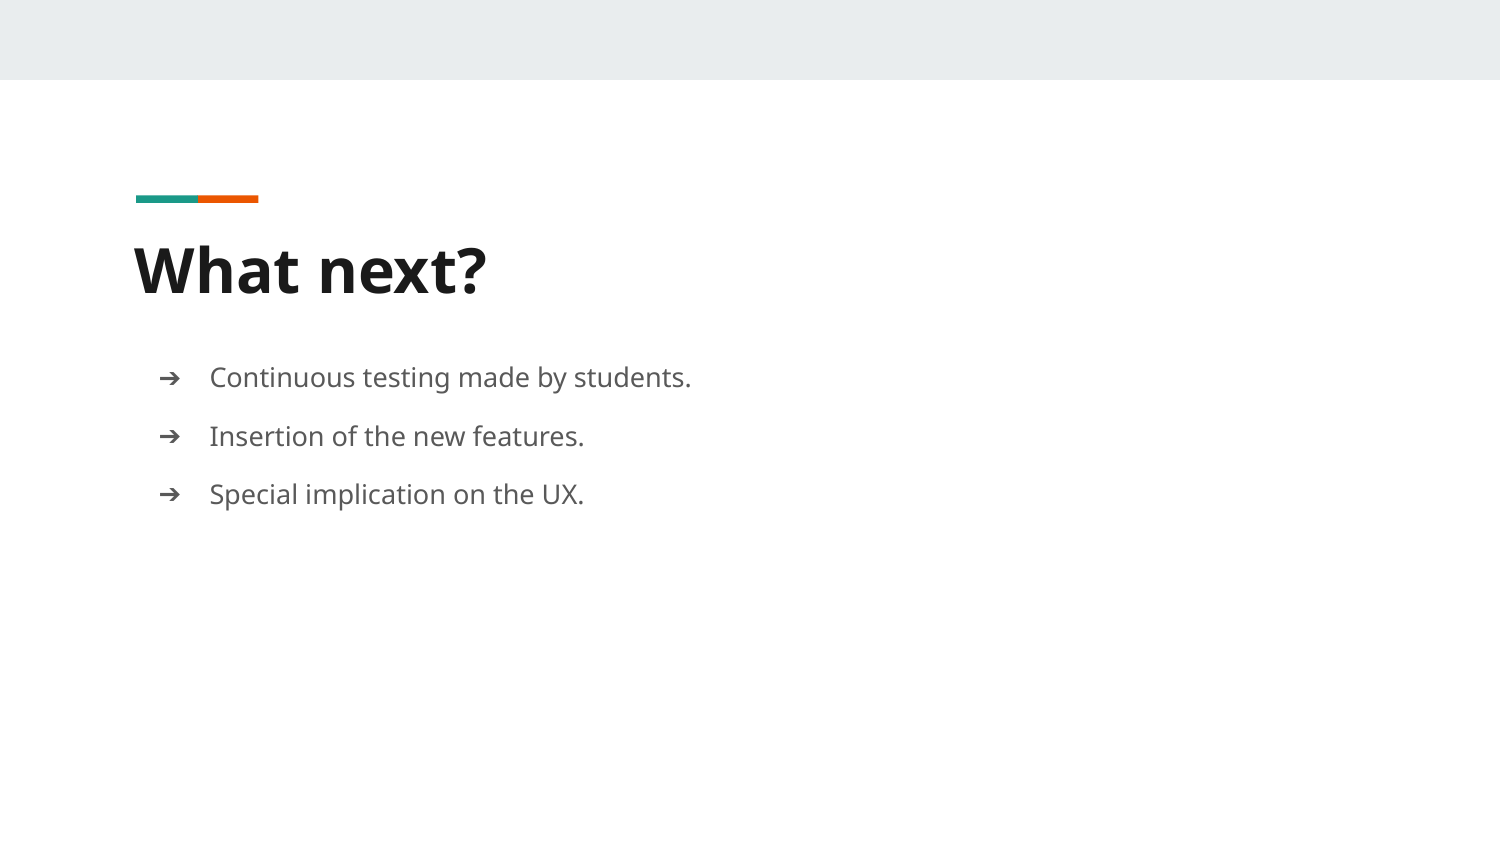

# What next?
Continuous testing made by students.
Insertion of the new features.
Special implication on the UX.